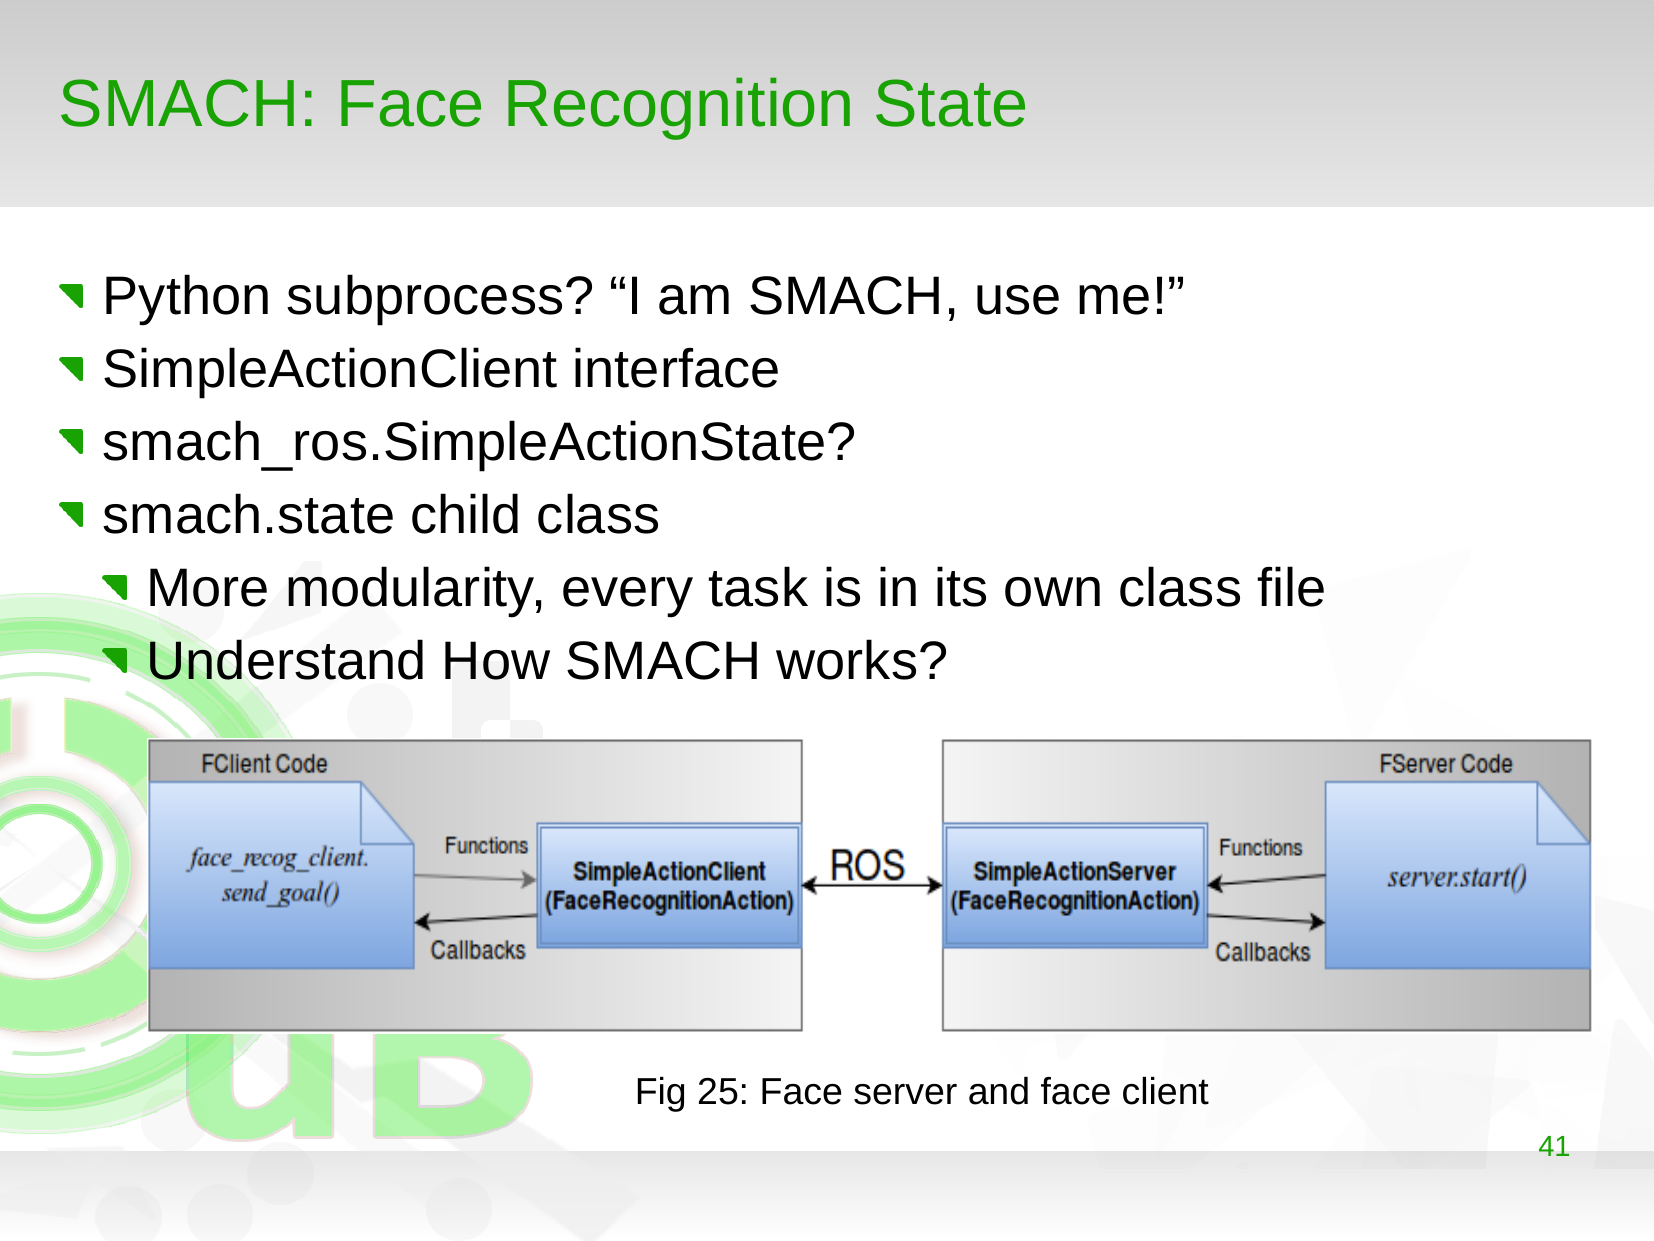

# SMACH: Face Recognition State
Python subprocess? “I am SMACH, use me!”
SimpleActionClient interface
smach_ros.SimpleActionState?
smach.state child class
More modularity, every task is in its own class file
Understand How SMACH works?
Fig 25: Face server and face client
41